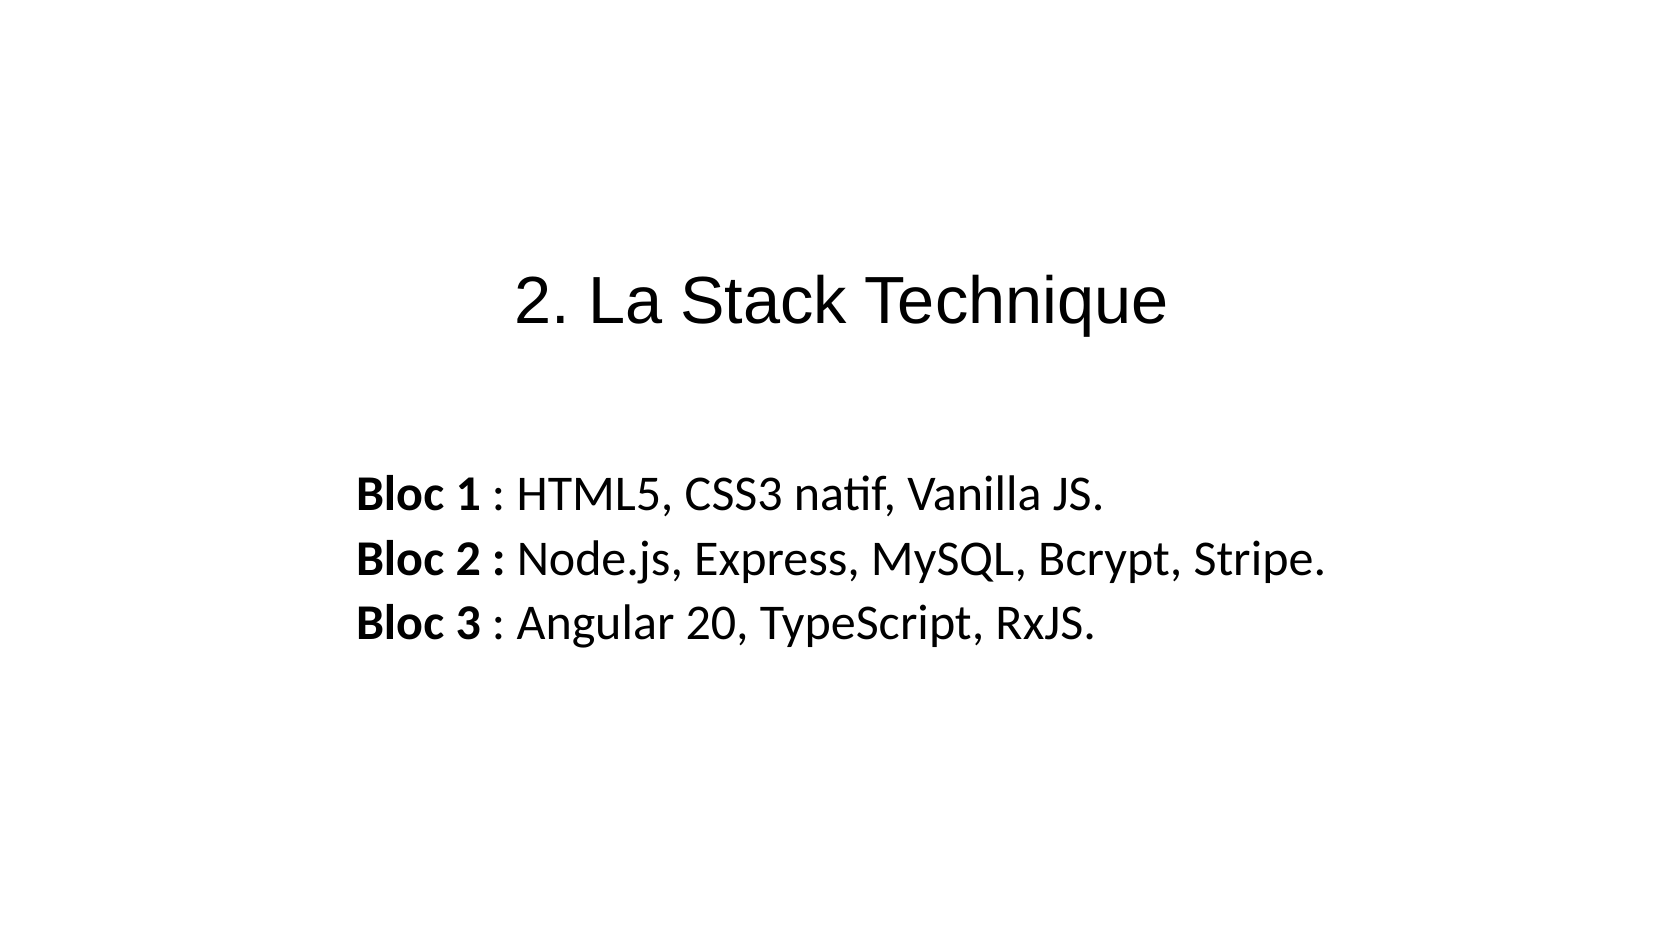

# 2. La Stack Technique
Bloc 1 : HTML5, CSS3 natif, Vanilla JS.
Bloc 2 : Node.js, Express, MySQL, Bcrypt, Stripe.
Bloc 3 : Angular 20, TypeScript, RxJS.